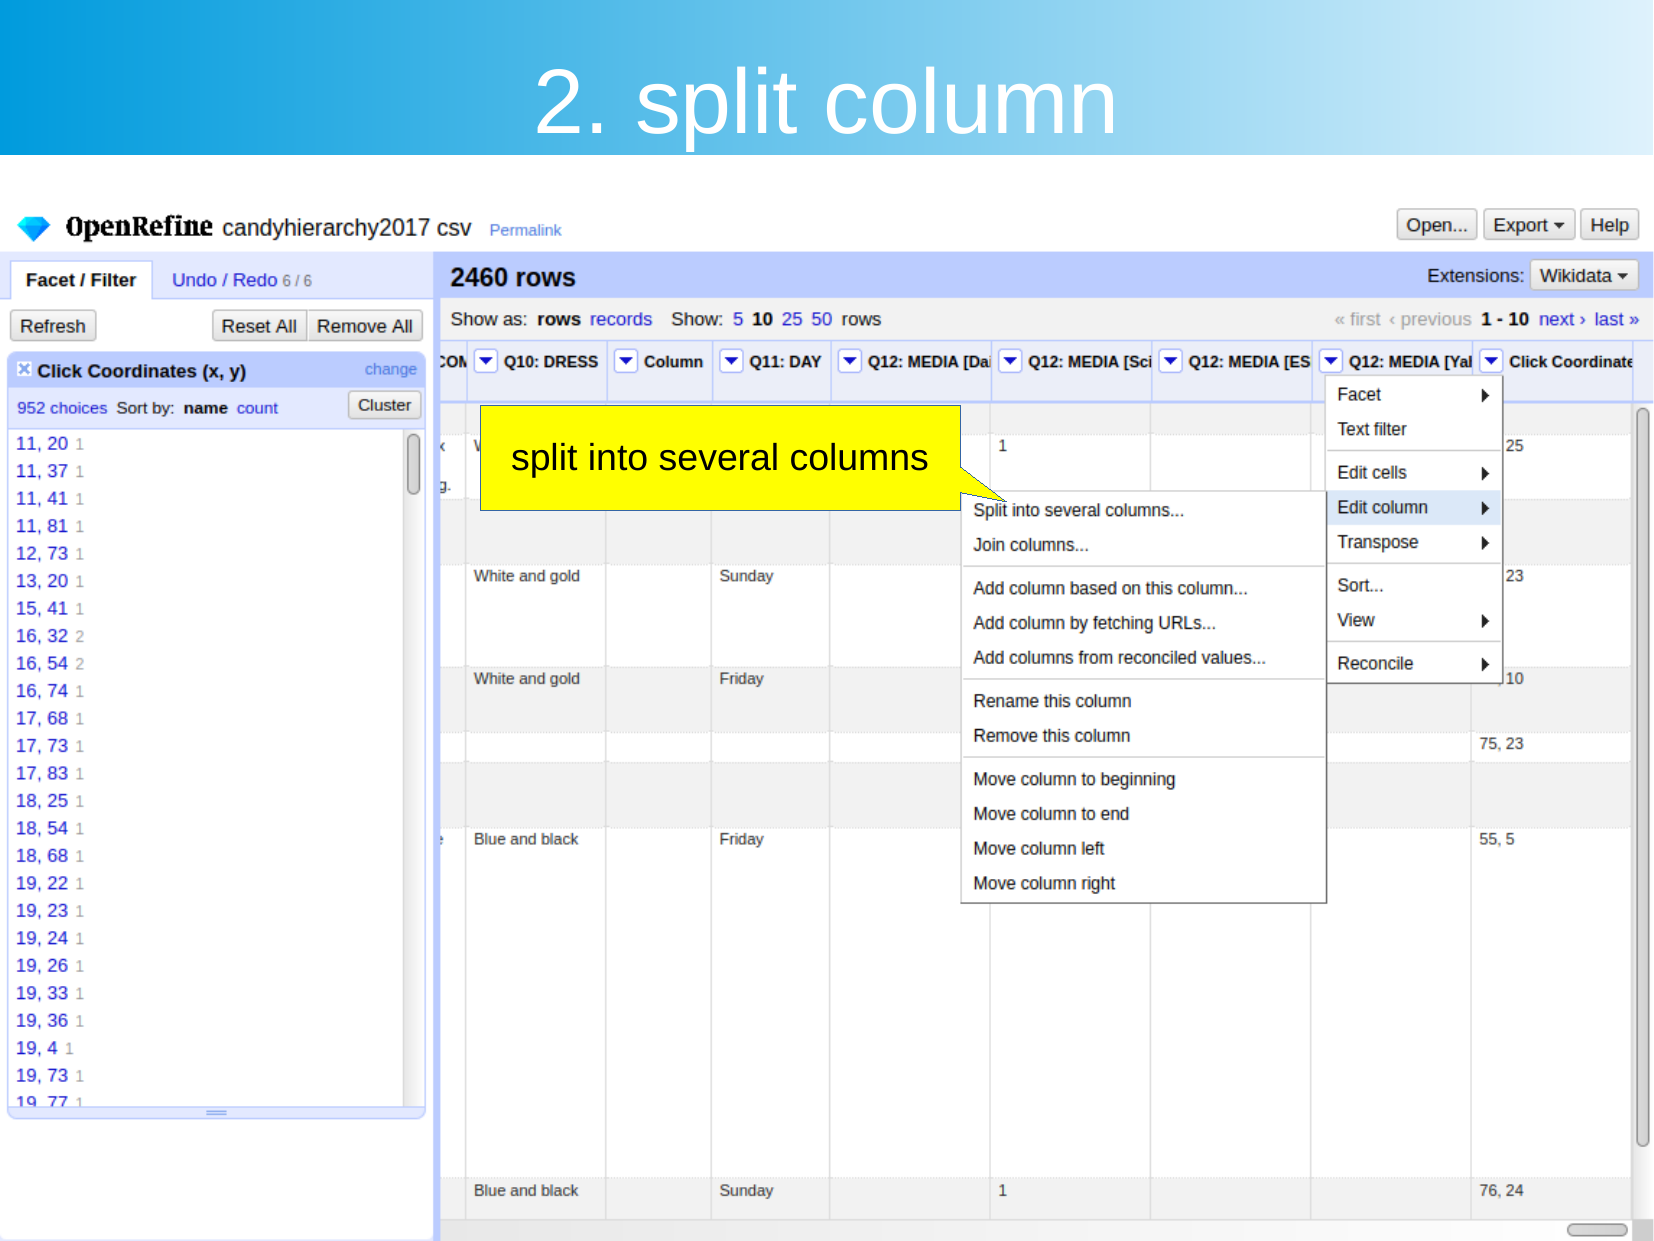

# 2. split column
split into several columns